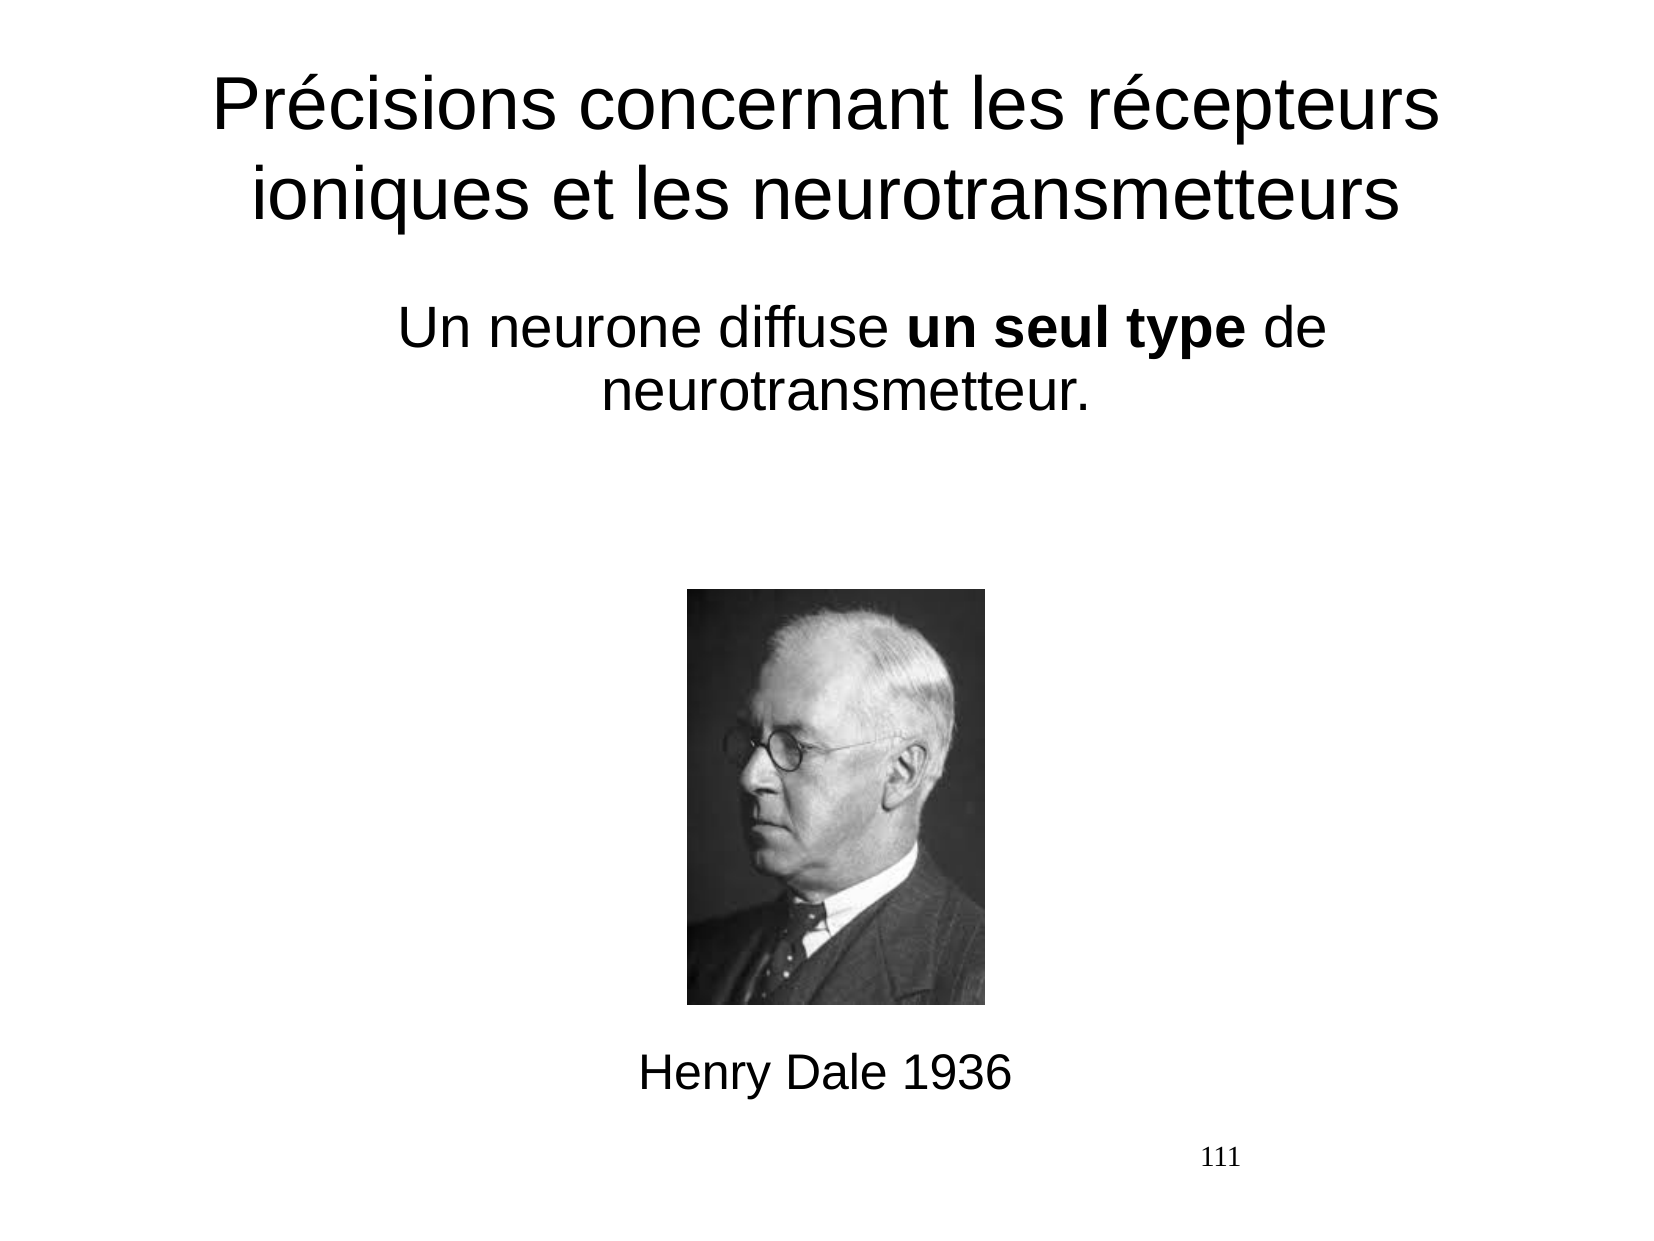

# Précisions concernant les récepteurs ioniques et les neurotransmetteurs
 Un neurone diffuse un seul type de neurotransmetteur.
Henry Dale 1936
111